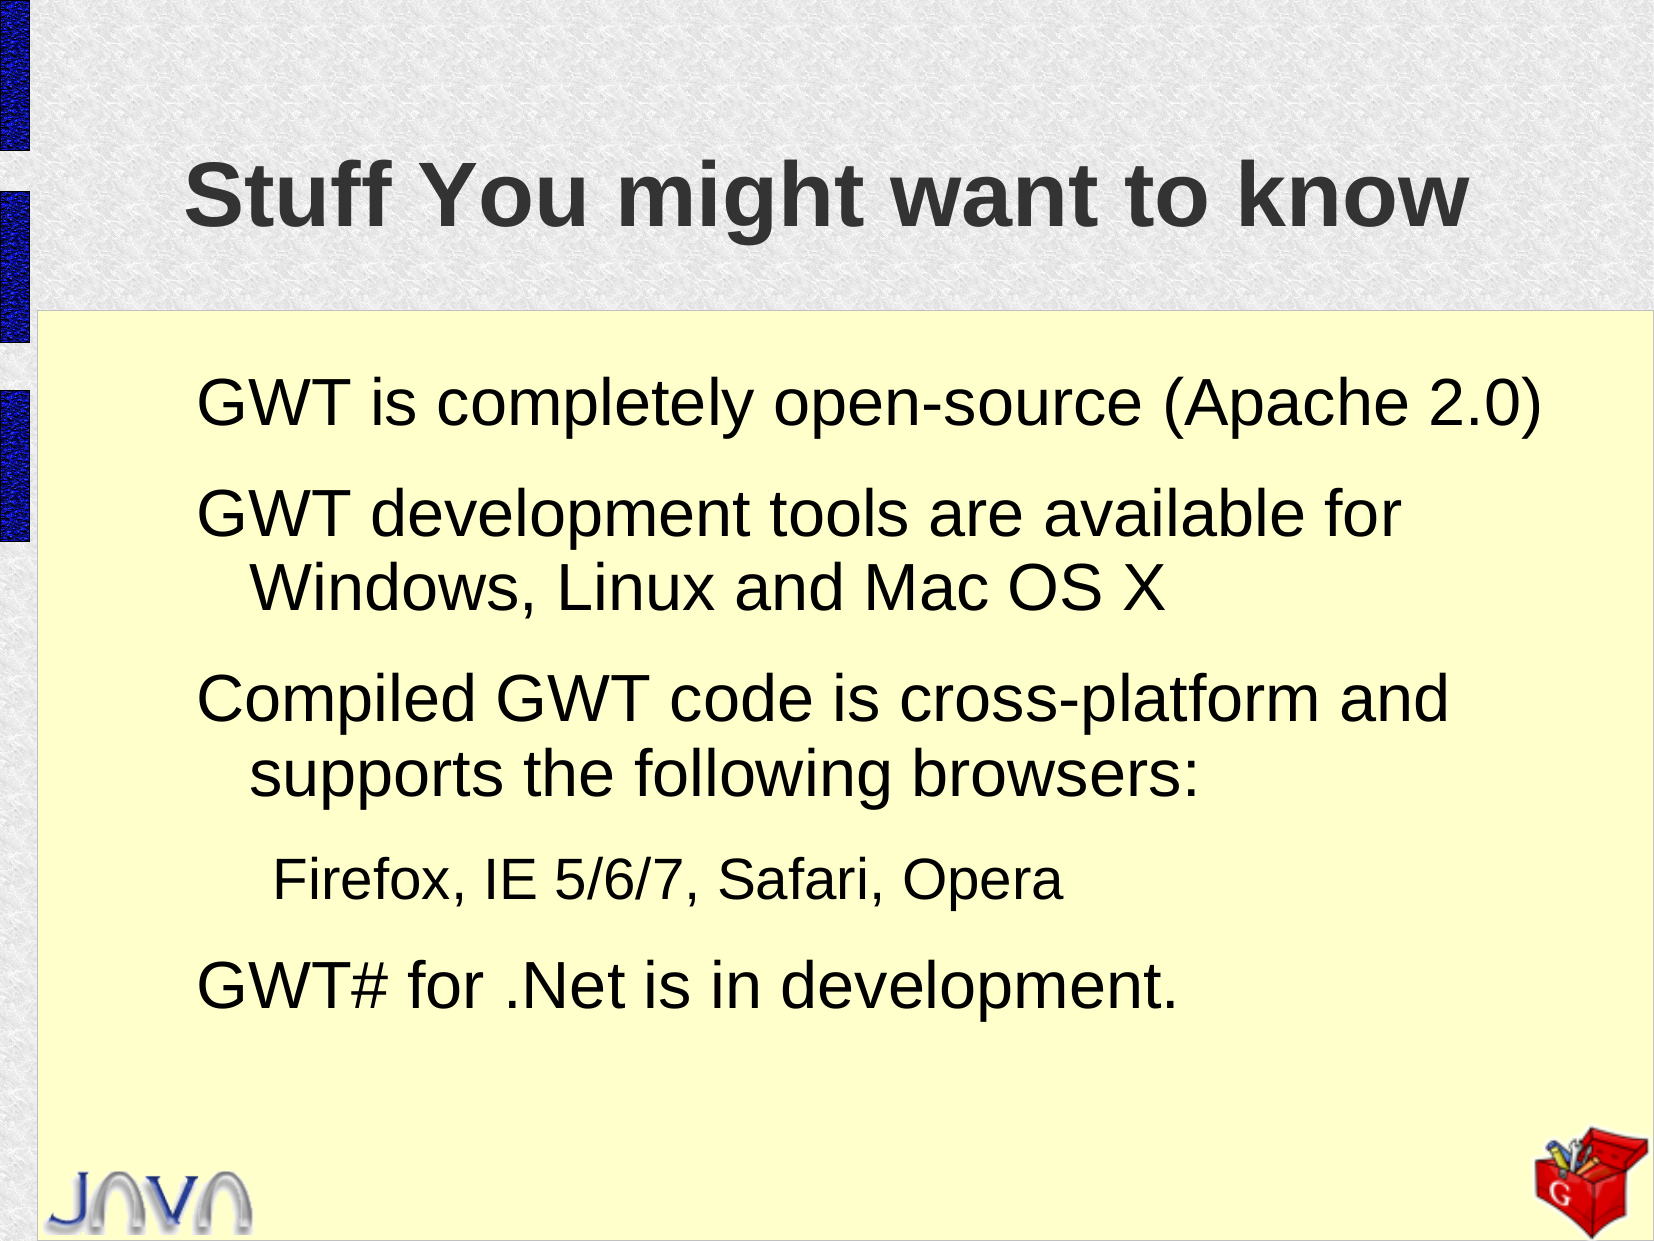

# Stuff You might want to know
GWT is completely open-source (Apache 2.0)
GWT development tools are available for Windows, Linux and Mac OS X
Compiled GWT code is cross-platform and supports the following browsers:
Firefox, IE 5/6/7, Safari, Opera
GWT# for .Net is in development.